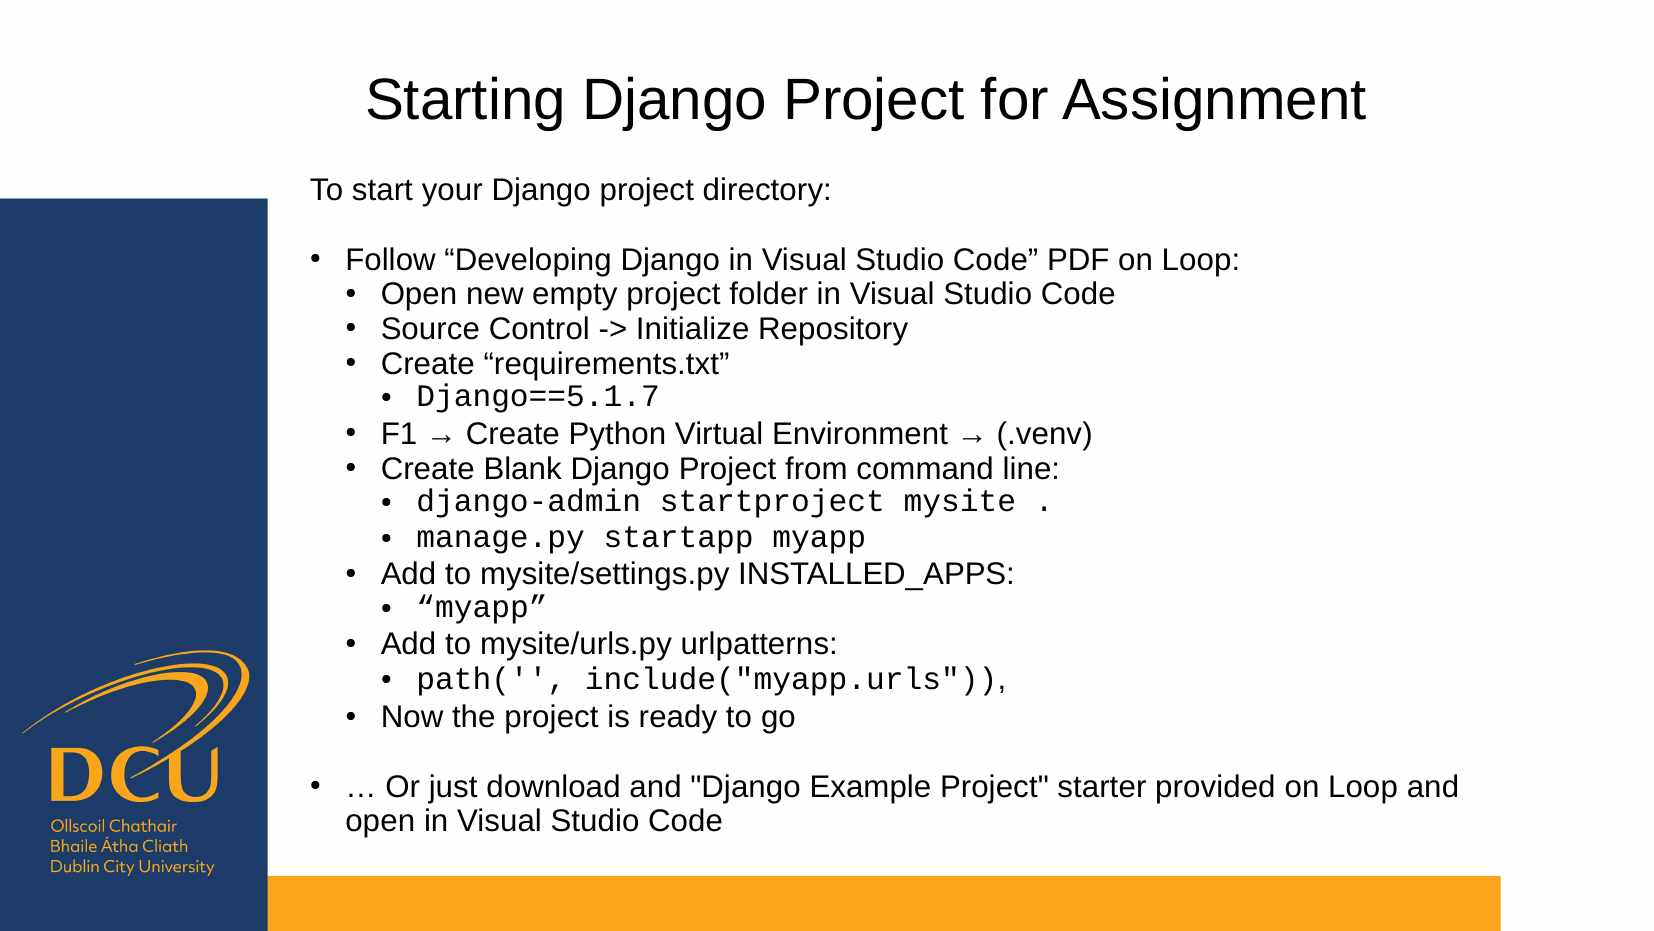

Starting Django Project for Assignment
To start your Django project directory:
Follow “Developing Django in Visual Studio Code” PDF on Loop:
Open new empty project folder in Visual Studio Code
Source Control -> Initialize Repository
Create “requirements.txt”
Django==5.1.7
F1 → Create Python Virtual Environment → (.venv)
Create Blank Django Project from command line:
django-admin startproject mysite .
manage.py startapp myapp
Add to mysite/settings.py INSTALLED_APPS:
“myapp”
Add to mysite/urls.py urlpatterns:
path('', include("myapp.urls")),
Now the project is ready to go
… Or just download and "Django Example Project" starter provided on Loop and open in Visual Studio Code